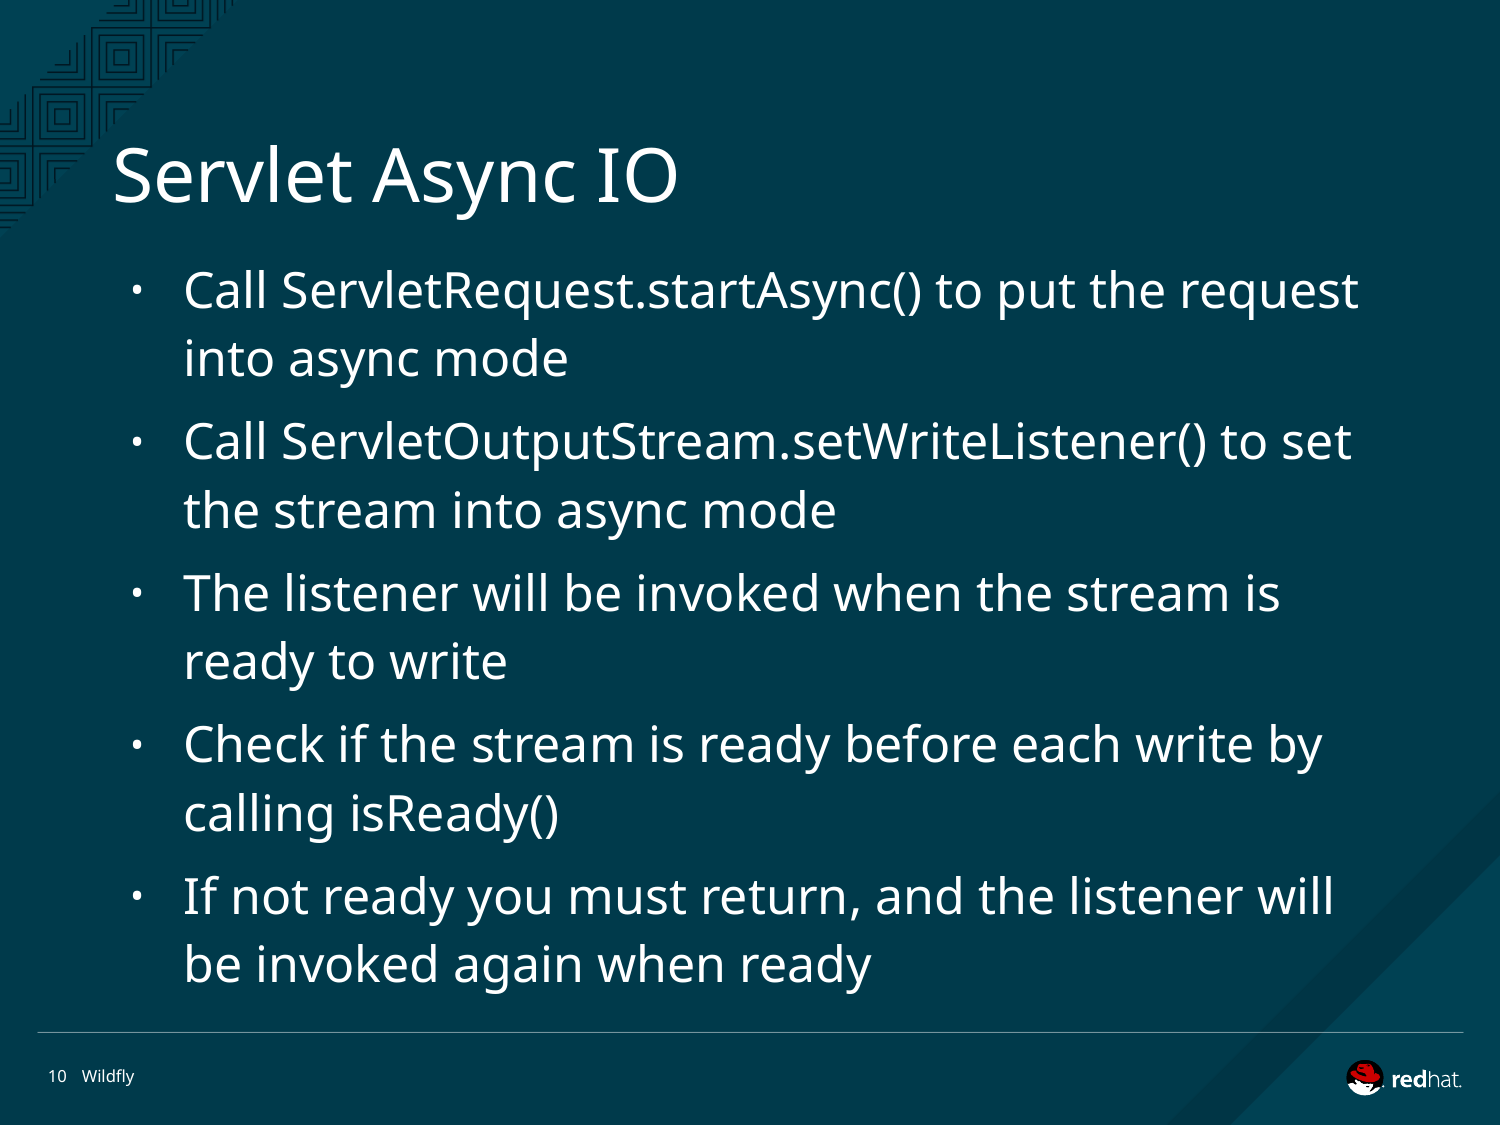

# Servlet Async IO
Call ServletRequest.startAsync() to put the request into async mode
Call ServletOutputStream.setWriteListener() to set the stream into async mode
The listener will be invoked when the stream is ready to write
Check if the stream is ready before each write by calling isReady()
If not ready you must return, and the listener will be invoked again when ready
10
Wildfly